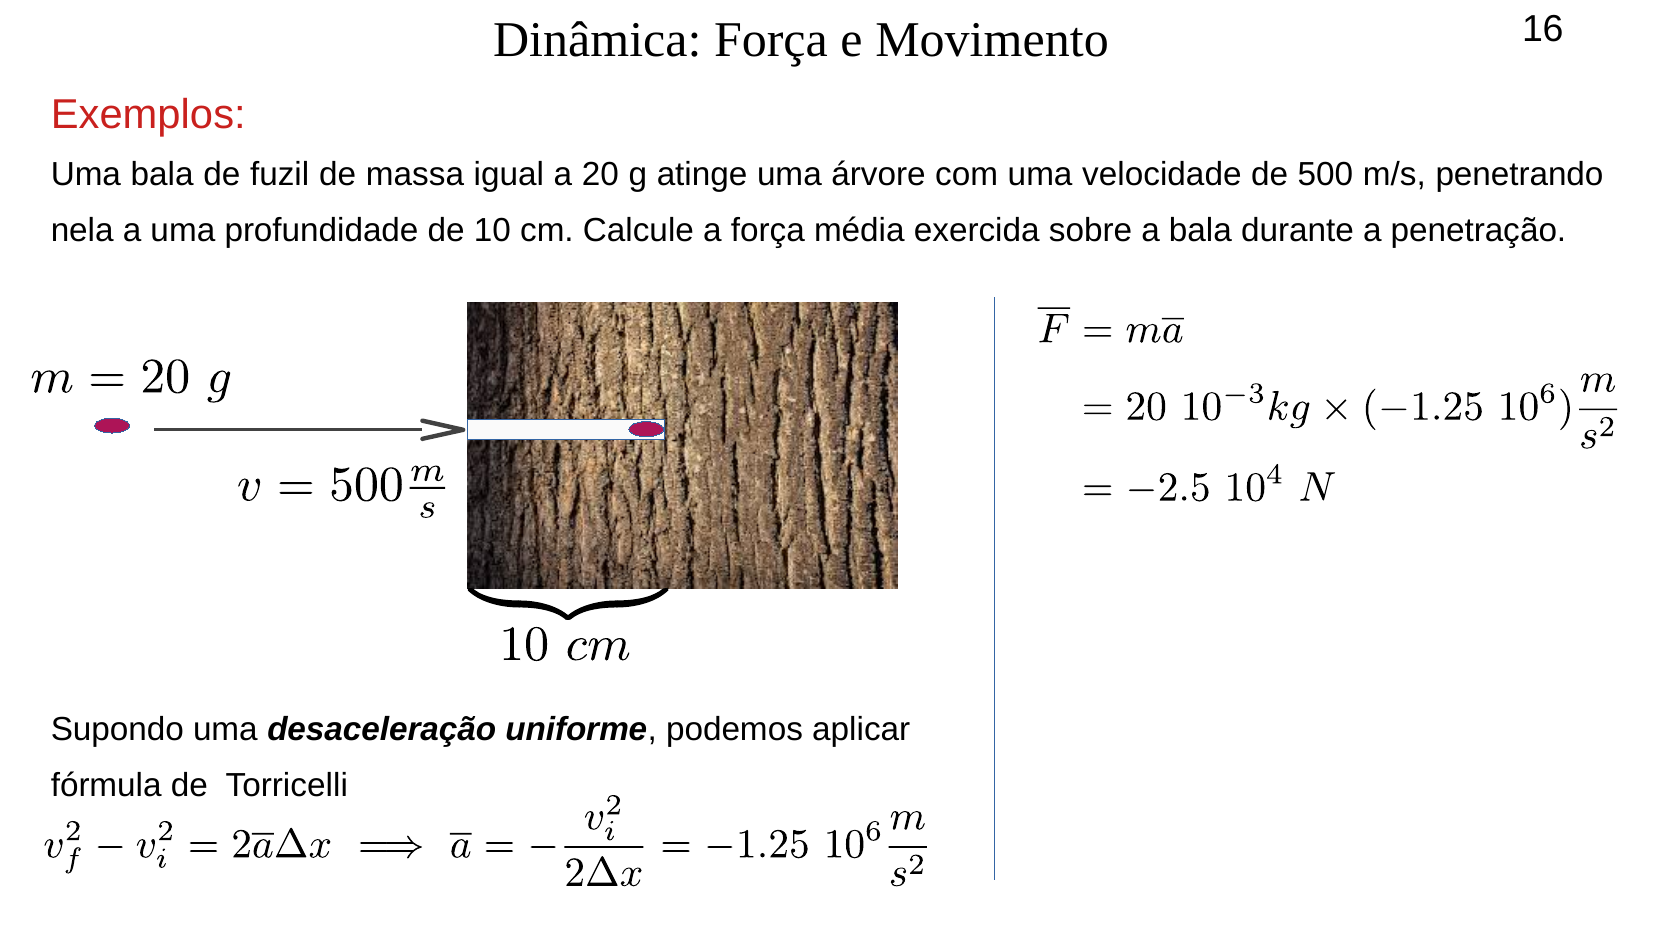

Dinâmica: Força e Movimento
Exemplos:
Uma bala de fuzil de massa igual a 20 g atinge uma árvore com uma velocidade de 500 m/s, penetrando nela a uma profundidade de 10 cm. Calcule a força média exercida sobre a bala durante a penetração.
Supondo uma desaceleração uniforme, podemos aplicar
fórmula de Torricelli